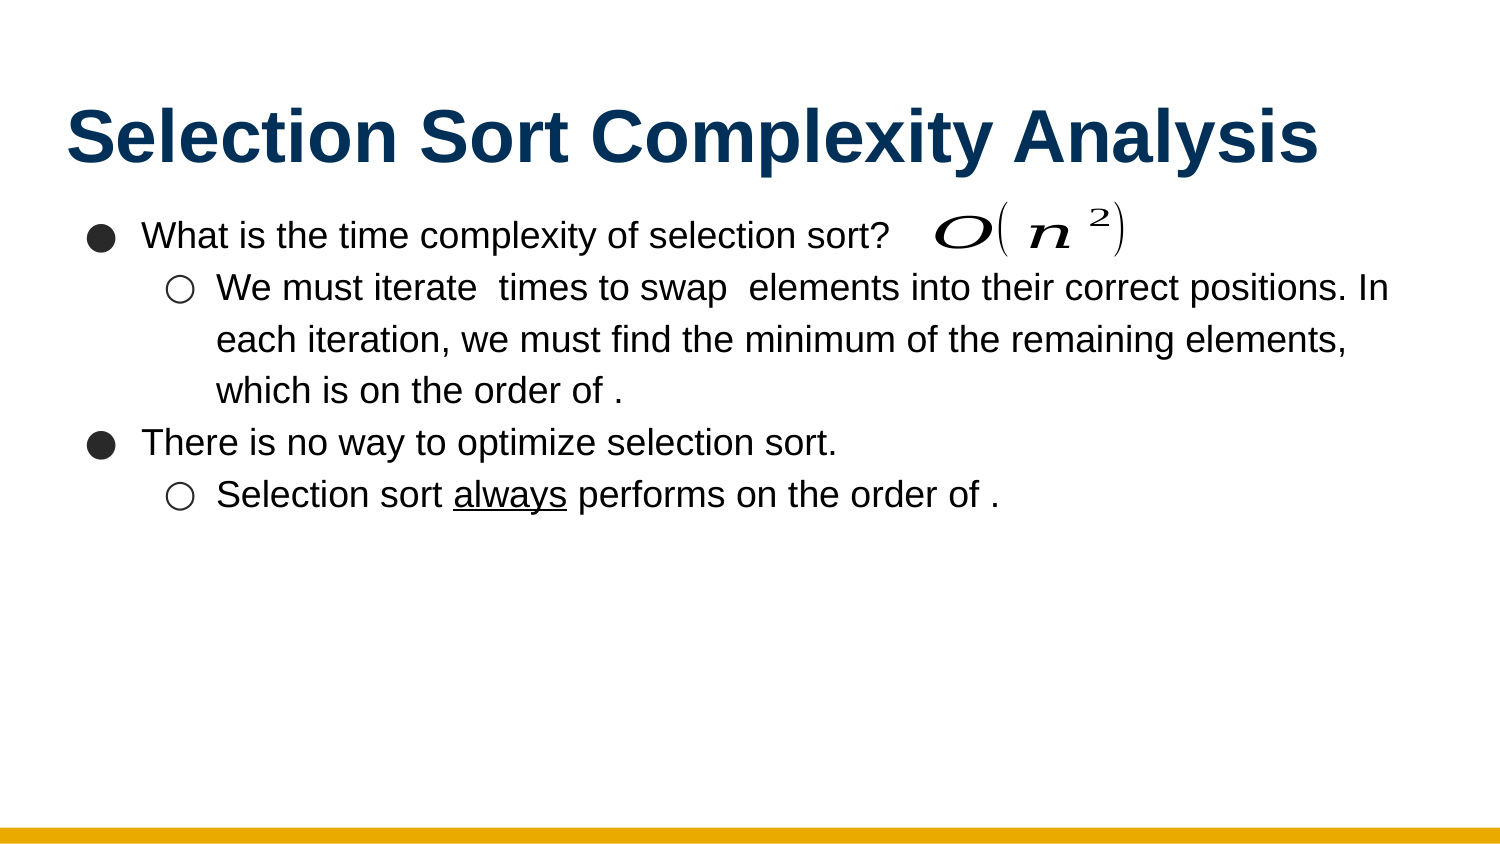

# Selection Sort Complexity Analysis
What is the time complexity of selection sort?
We must iterate times to swap elements into their correct positions. In each iteration, we must find the minimum of the remaining elements, which is on the order of .
There is no way to optimize selection sort.
Selection sort always performs on the order of .